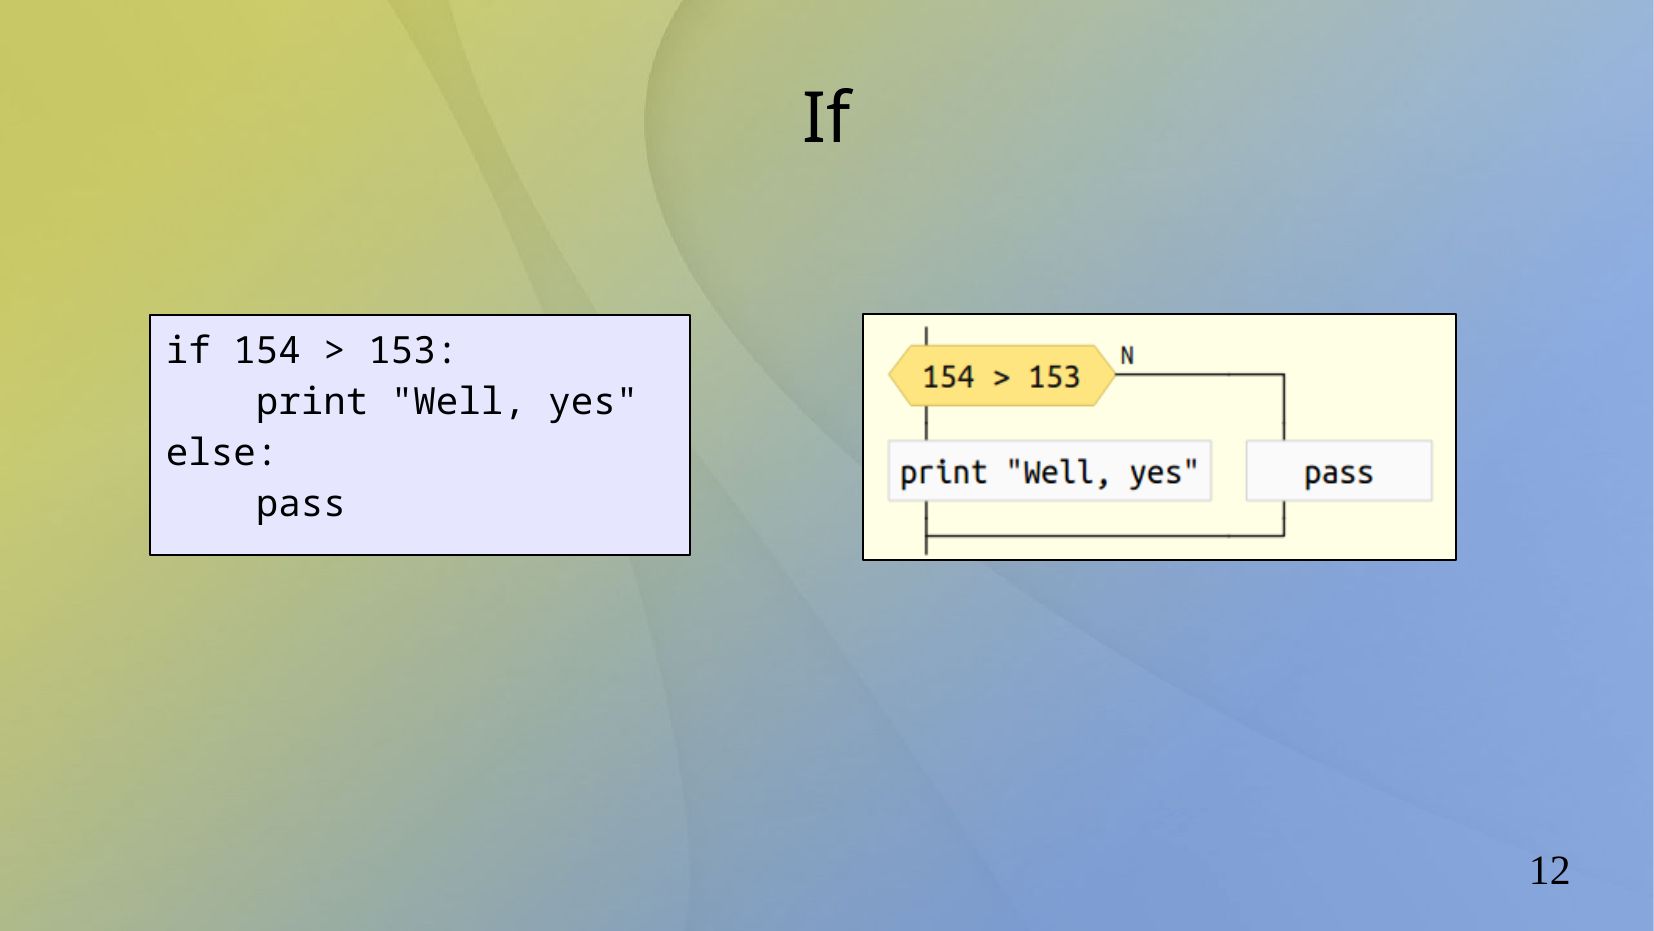

# If
if 154 > 153:
 print "Well, yes"
else:
 pass
12